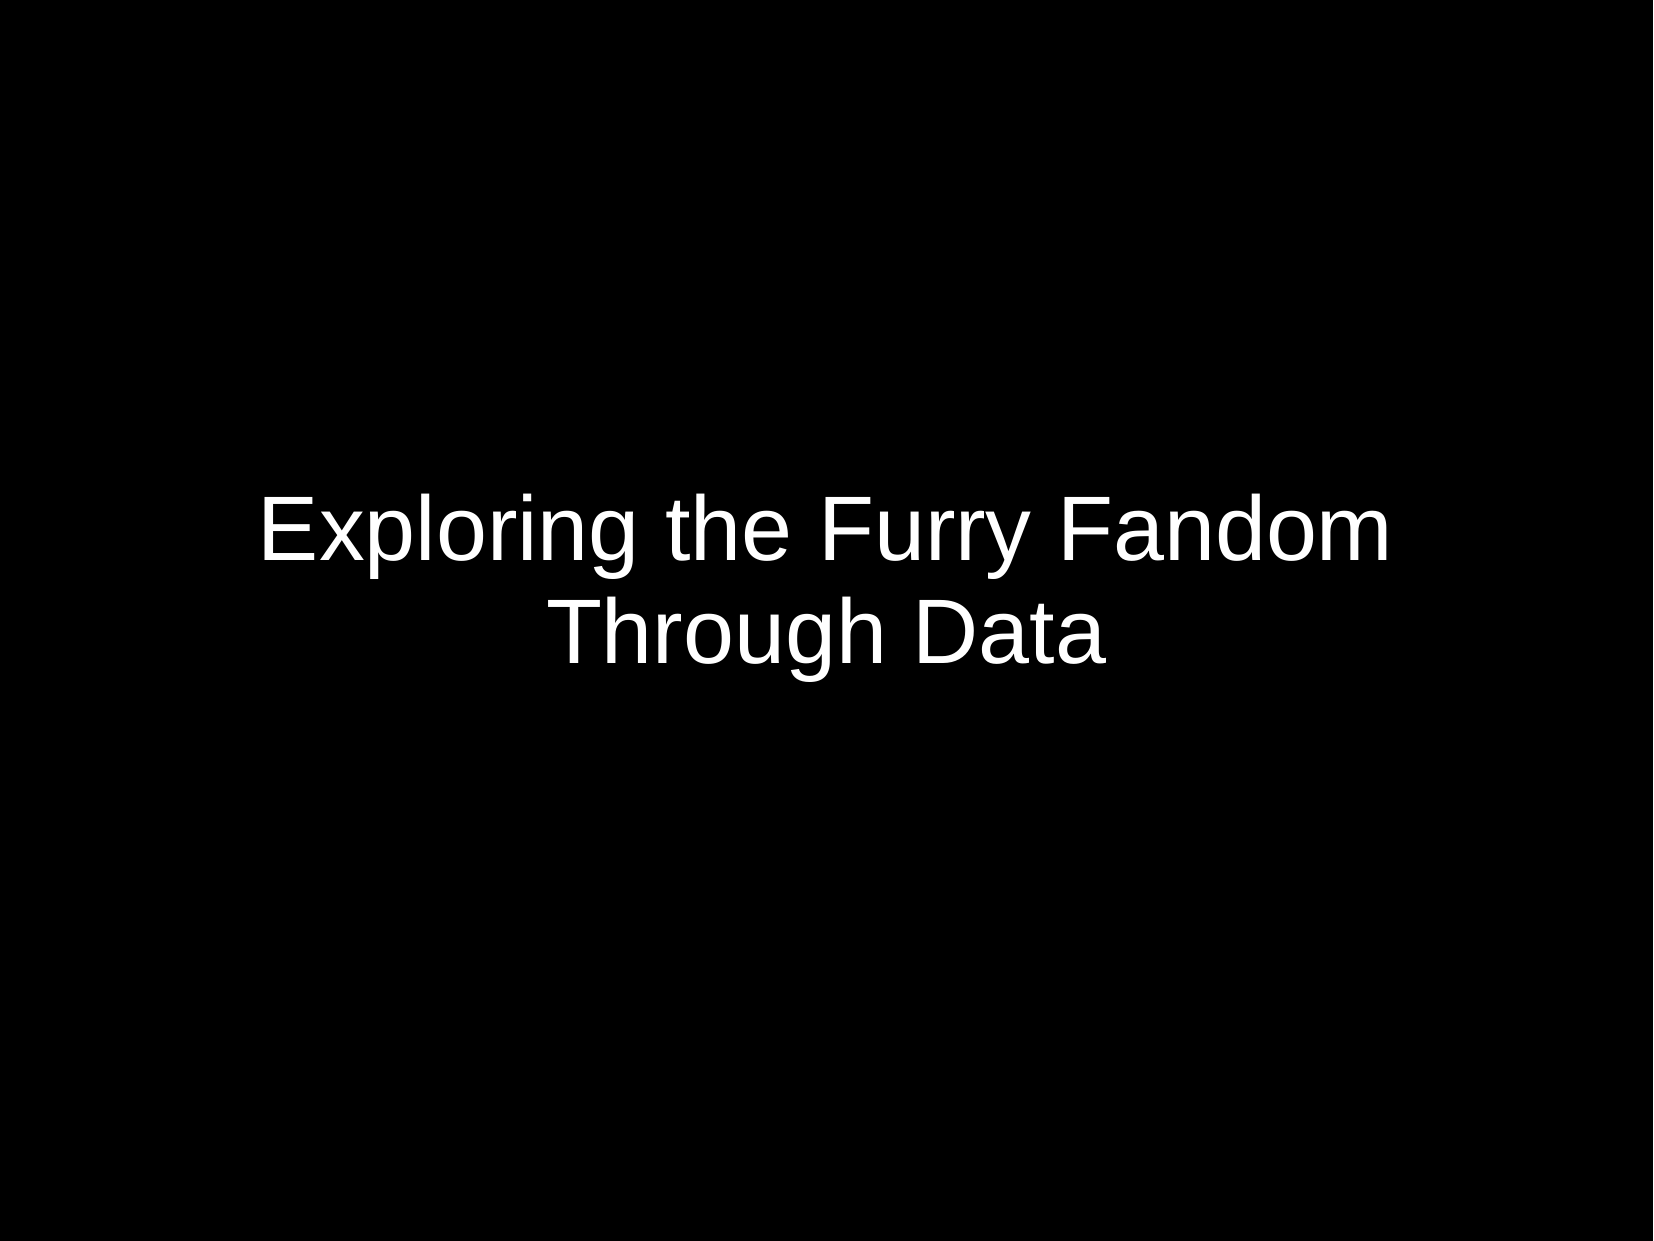

# Exploring the Furry Fandom Through Data